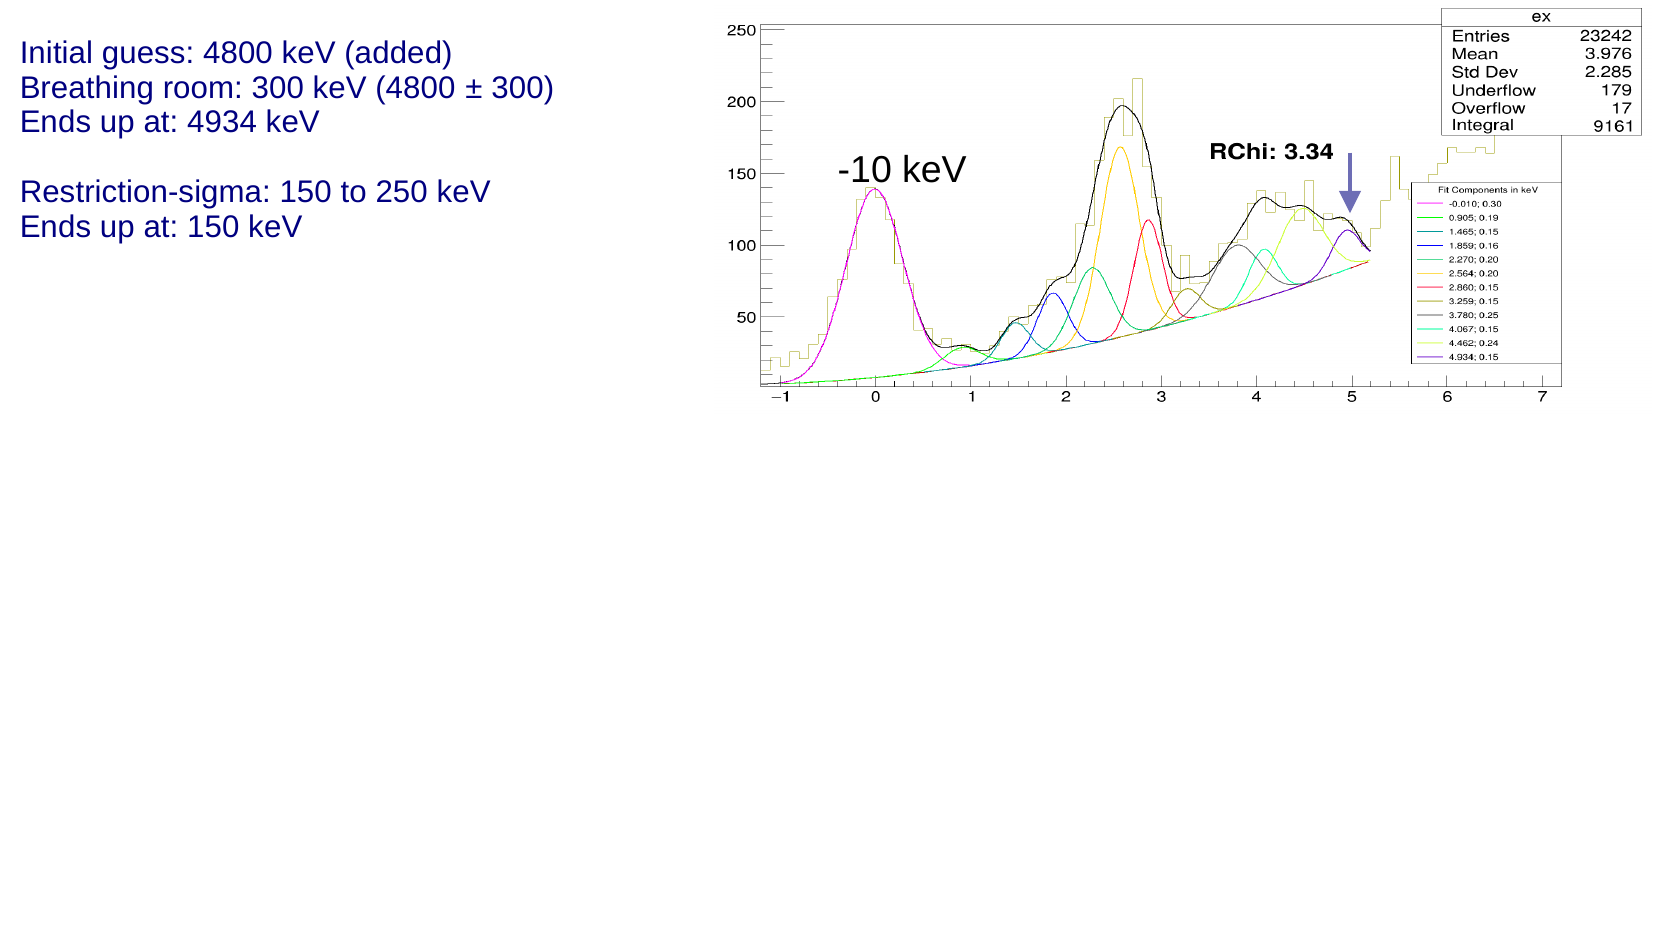

-10 keV
Initial guess: 4800 keV (added)
Breathing room: 300 keV (4800 ± 300)
Ends up at: 4934 keV
Restriction-sigma: 150 to 250 keV
Ends up at: 150 keV